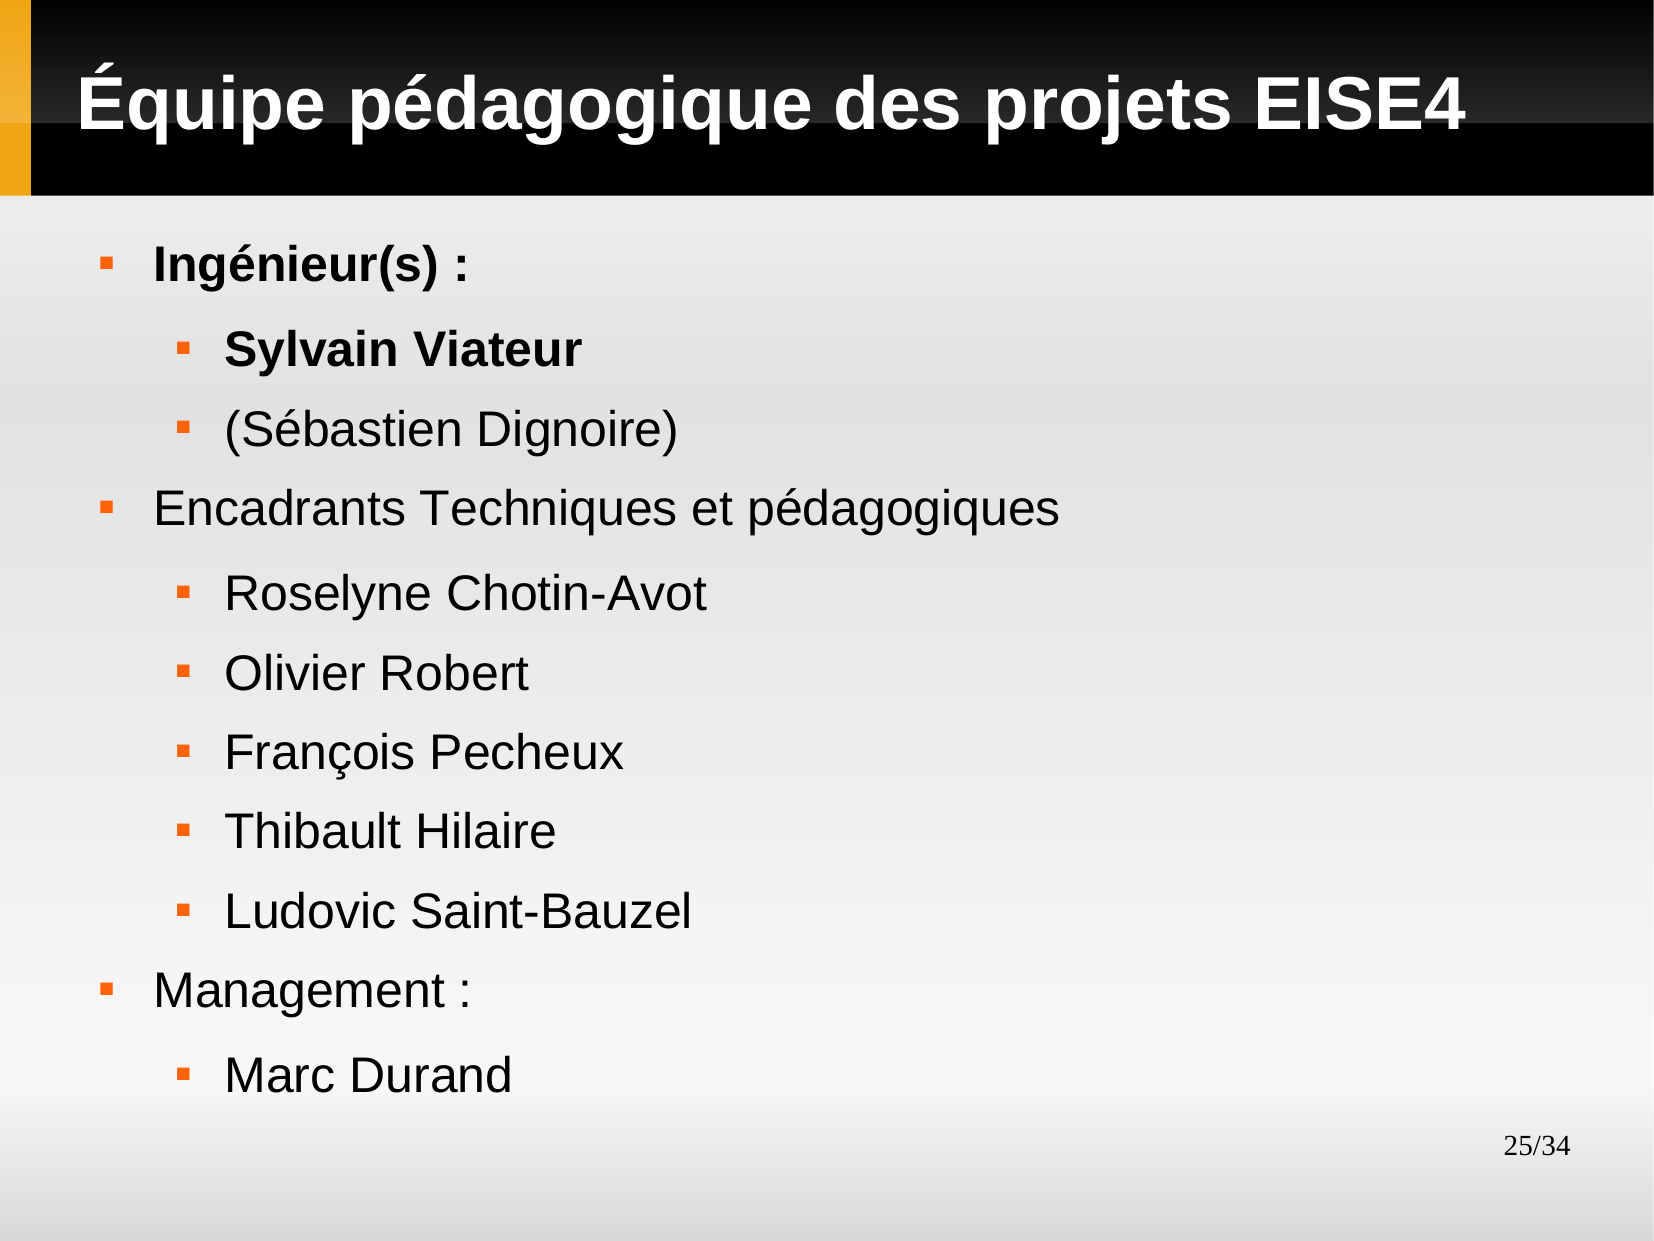

# Équipe pédagogique des projets EISE4
Ingénieur(s) :
Sylvain Viateur
(Sébastien Dignoire)
Encadrants Techniques et pédagogiques
Roselyne Chotin-Avot
Olivier Robert
François Pecheux
Thibault Hilaire
Ludovic Saint-Bauzel
Management :
Marc Durand
25